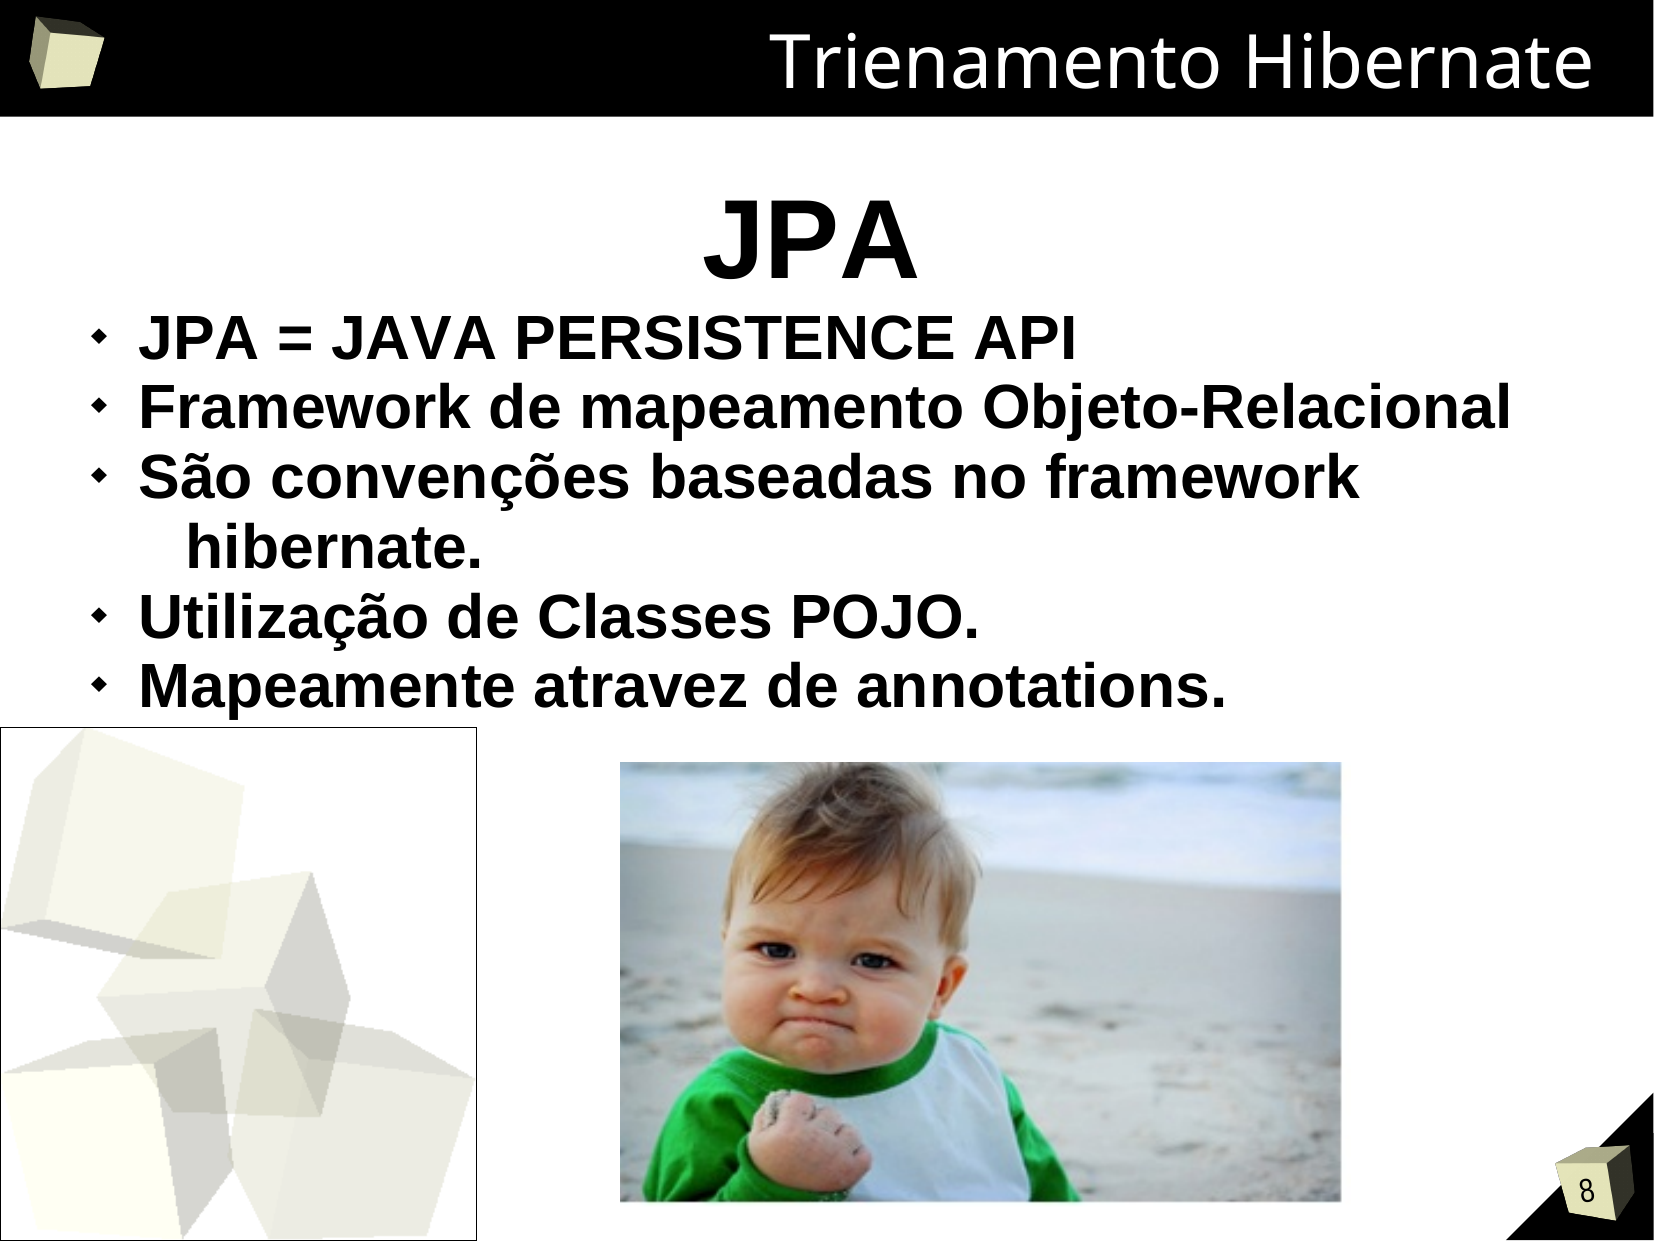

# Trienamento Hibernate
 JPA
JPA = JAVA PERSISTENCE API
Framework de mapeamento Objeto-Relacional
São convenções baseadas no framework hibernate.
Utilização de Classes POJO.
Mapeamente atravez de annotations.